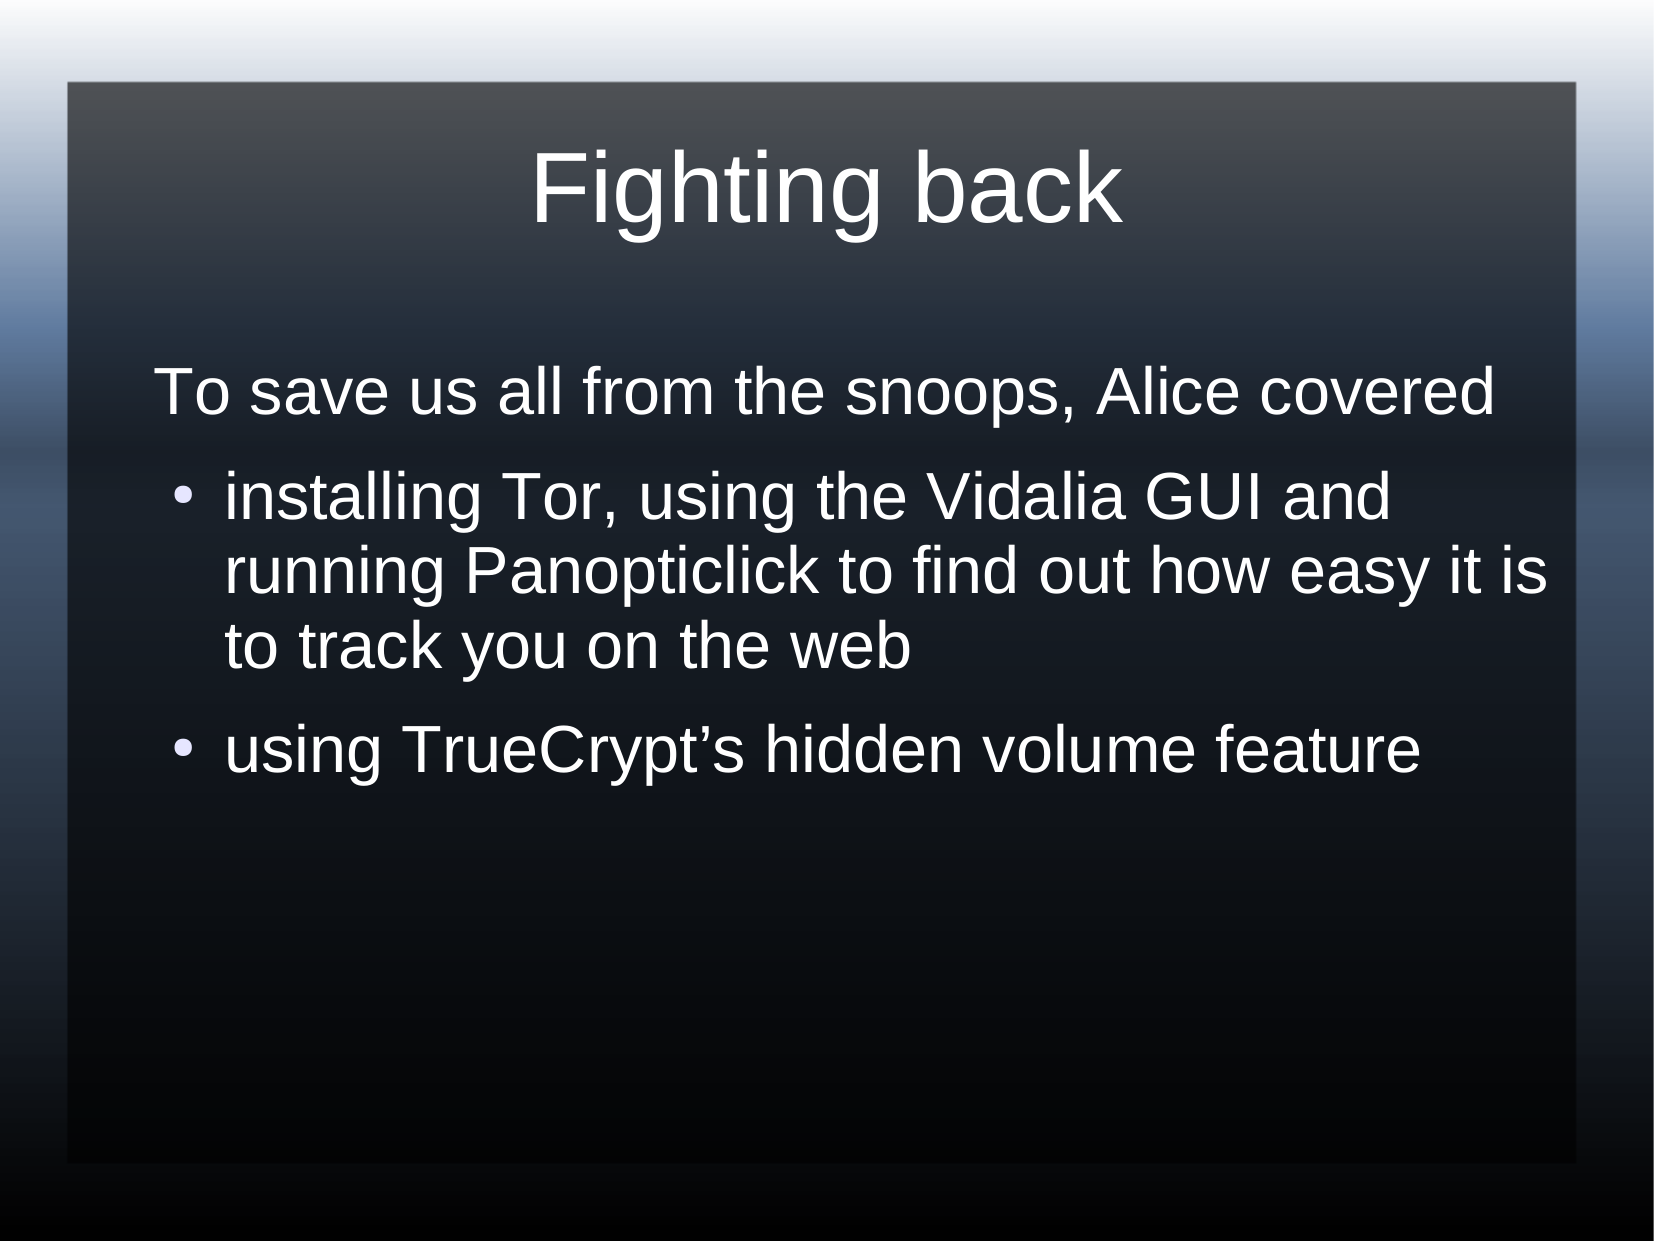

# Fighting back
To save us all from the snoops, Alice covered
installing Tor, using the Vidalia GUI and running Panopticlick to find out how easy it is to track you on the web
using TrueCrypt’s hidden volume feature